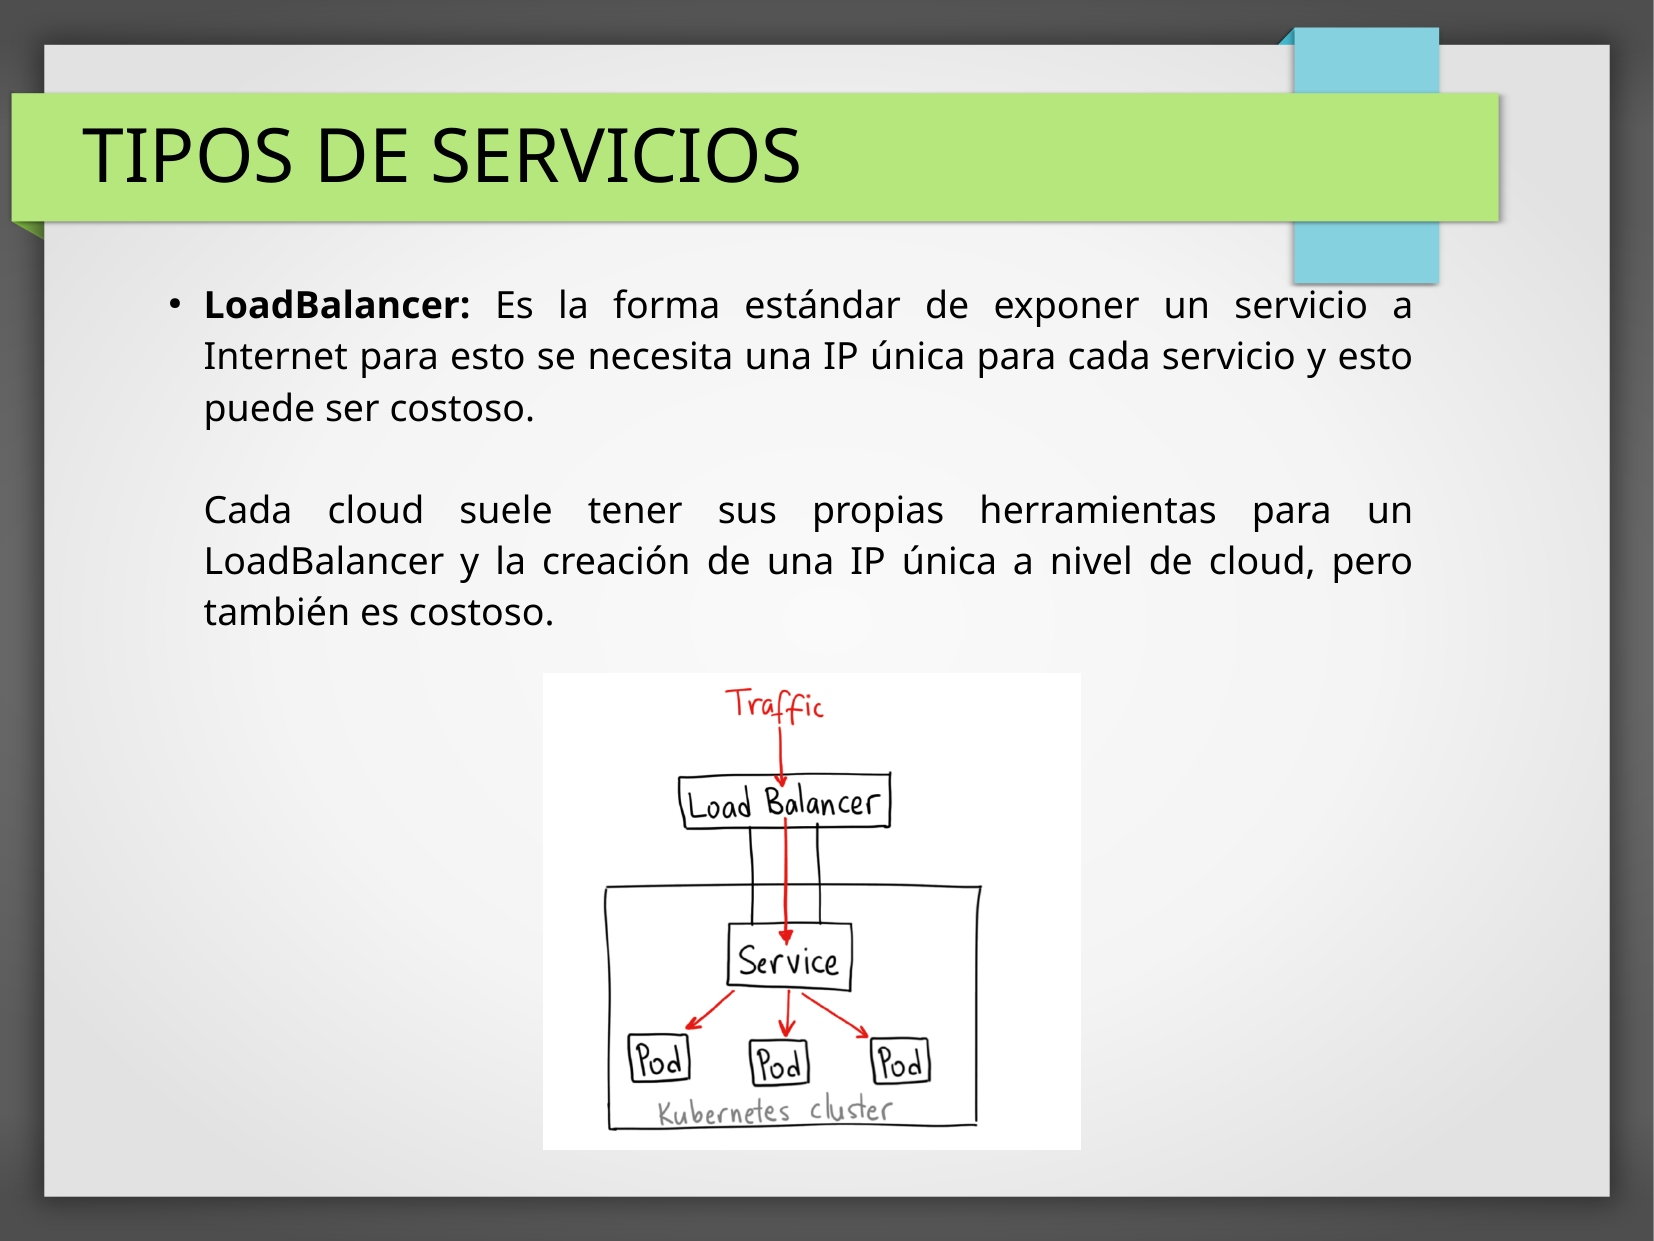

# TIPOS DE SERVICIOS
LoadBalancer: Es la forma estándar de exponer un servicio a Internet para esto se necesita una IP única para cada servicio y esto puede ser costoso.
Cada cloud suele tener sus propias herramientas para un LoadBalancer y la creación de una IP única a nivel de cloud, pero también es costoso.